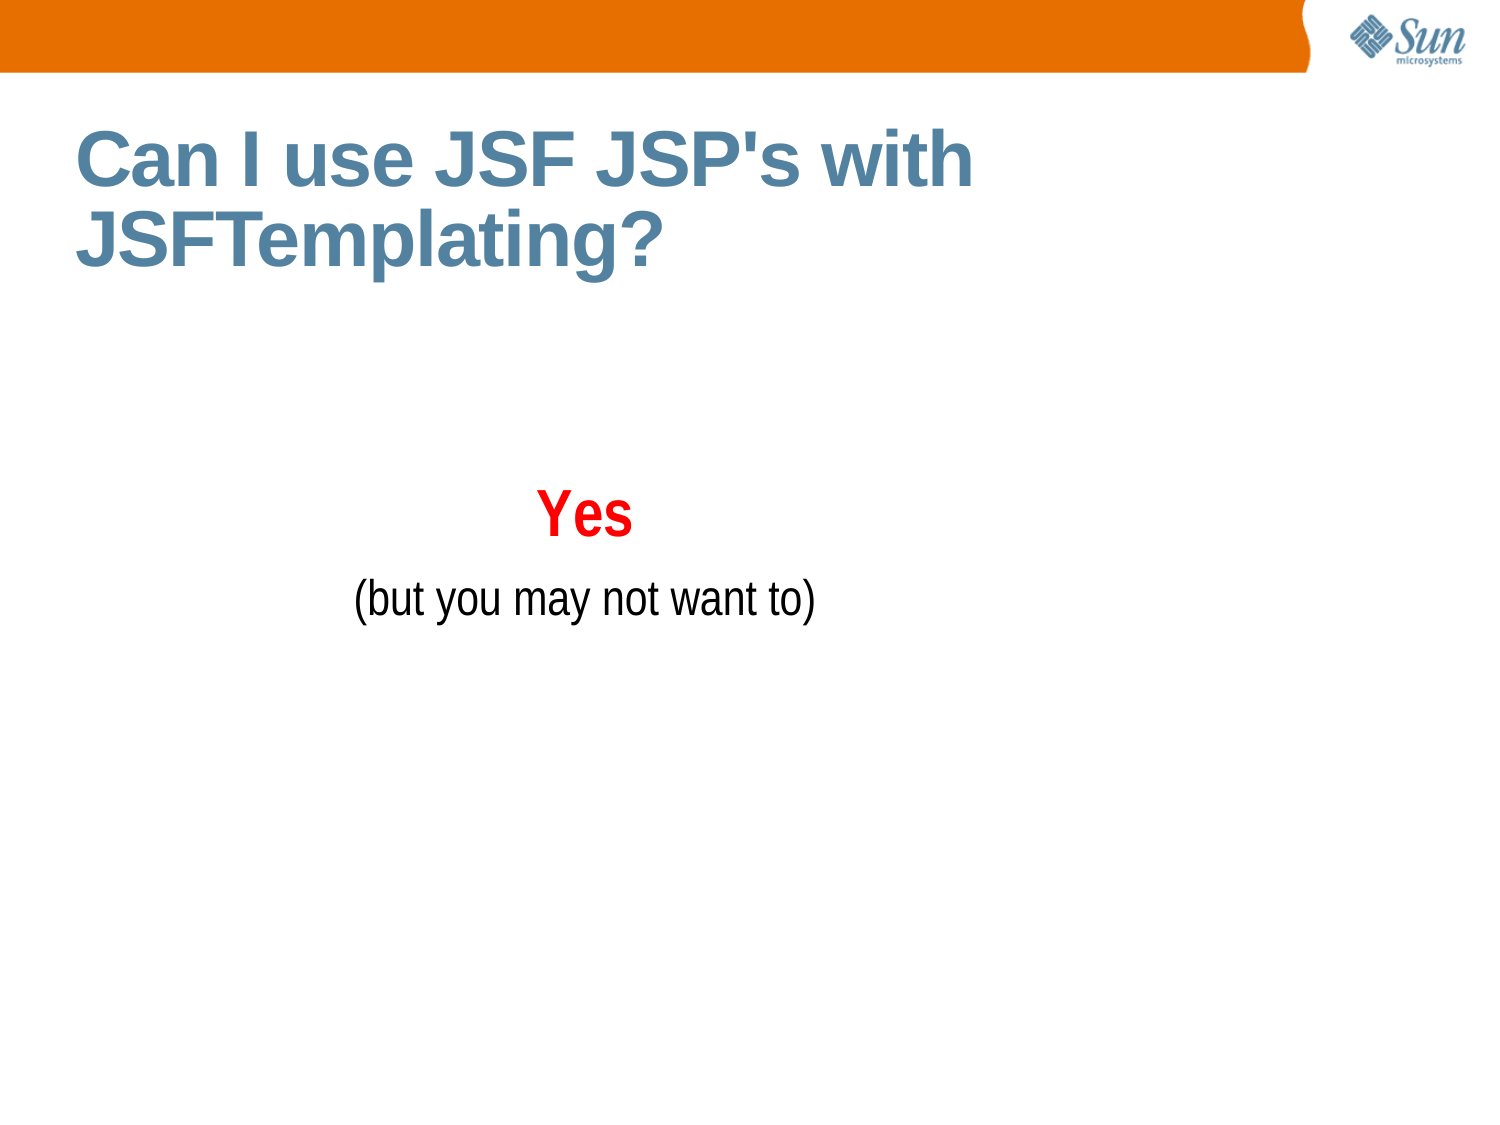

Can I use JSF JSP's with JSFTemplating?
# Yes
(but you may not want to)